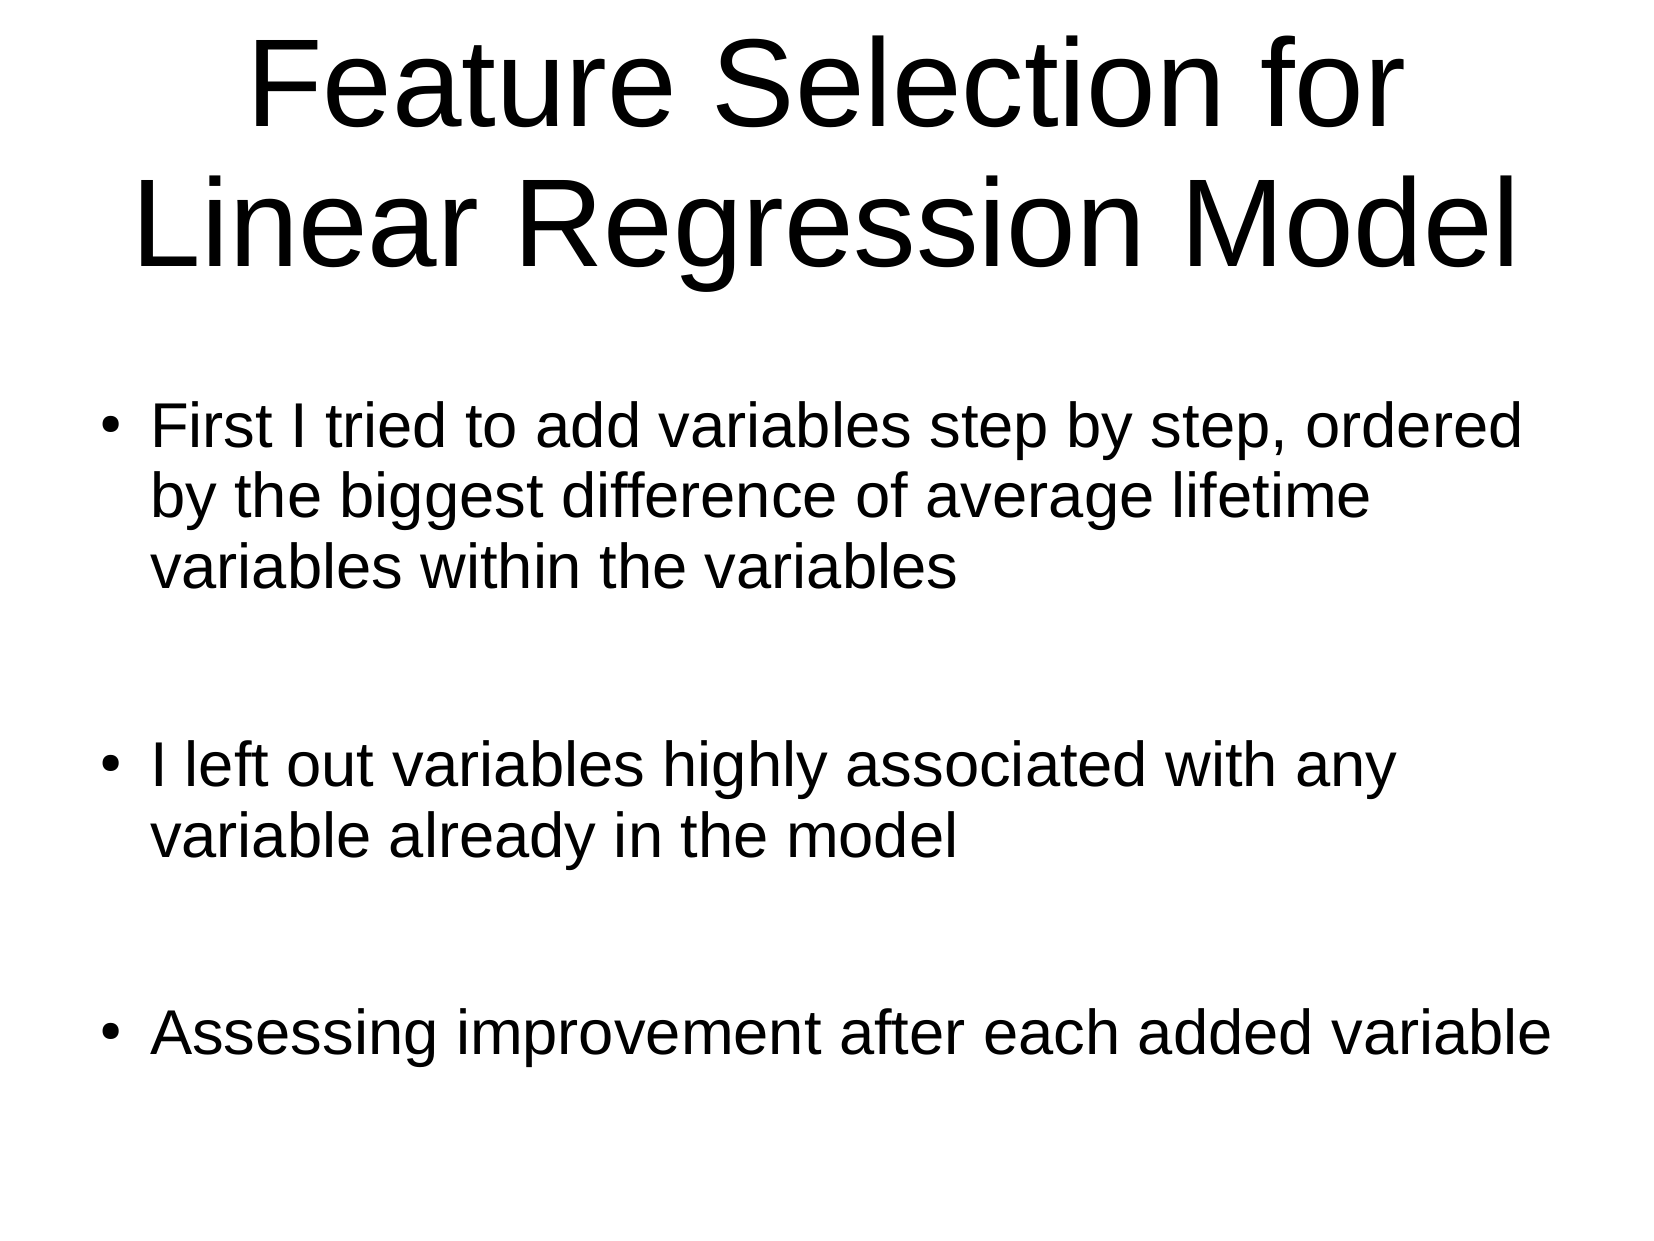

# Feature Selection for Linear Regression Model
First I tried to add variables step by step, ordered by the biggest difference of average lifetime variables within the variables
I left out variables highly associated with any variable already in the model
Assessing improvement after each added variable